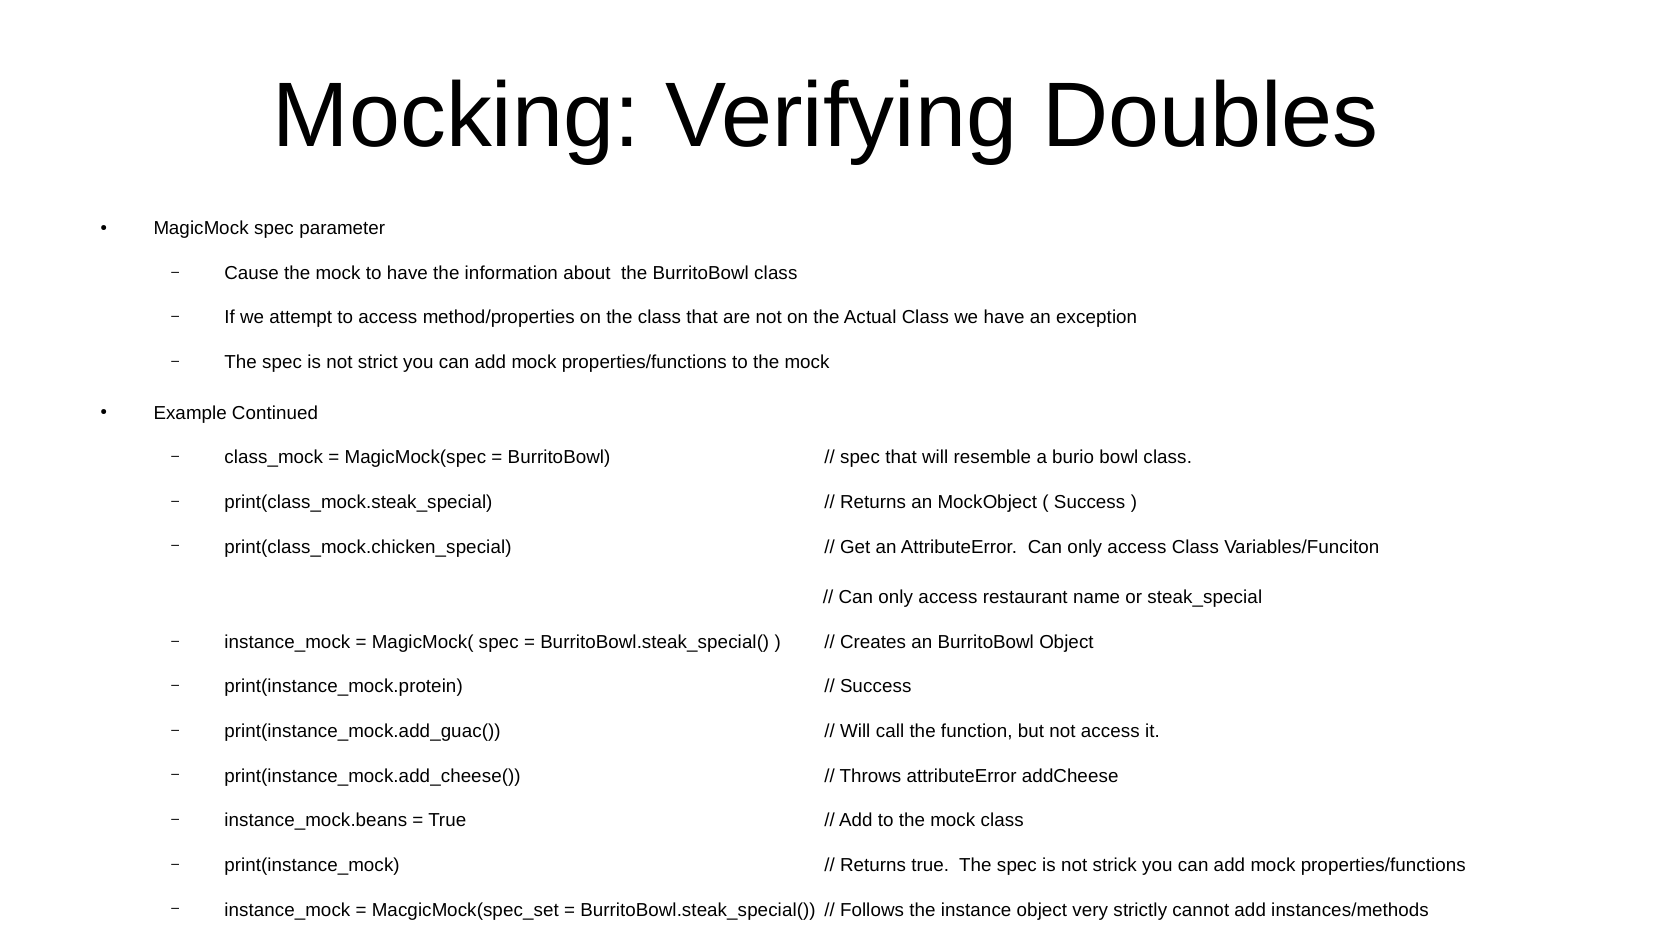

# Mocking: Verifying Doubles
MagicMock spec parameter
Cause the mock to have the information about the BurritoBowl class
If we attempt to access method/properties on the class that are not on the Actual Class we have an exception
The spec is not strict you can add mock properties/functions to the mock
Example Continued
class_mock = MagicMock(spec = BurritoBowl)			// spec that will resemble a burio bowl class.
print(class_mock.steak_special)					// Returns an MockObject ( Success )
print(class_mock.chicken_special)					// Get an AttributeError. Can only access Class Variables/Funciton
 // Can only access restaurant name or steak_special
instance_mock = MagicMock( spec = BurritoBowl.steak_special() ) 	// Creates an BurritoBowl Object
print(instance_mock.protein)					// Success
print(instance_mock.add_guac())					// Will call the function, but not access it.
print(instance_mock.add_cheese())					// Throws attributeError addCheese
instance_mock.beans = True					// Add to the mock class
print(instance_mock)						// Returns true. The spec is not strick you can add mock properties/functions
instance_mock = MacgicMock(spec_set = BurritoBowl.steak_special())	// Follows the instance object very strictly cannot add instances/methods